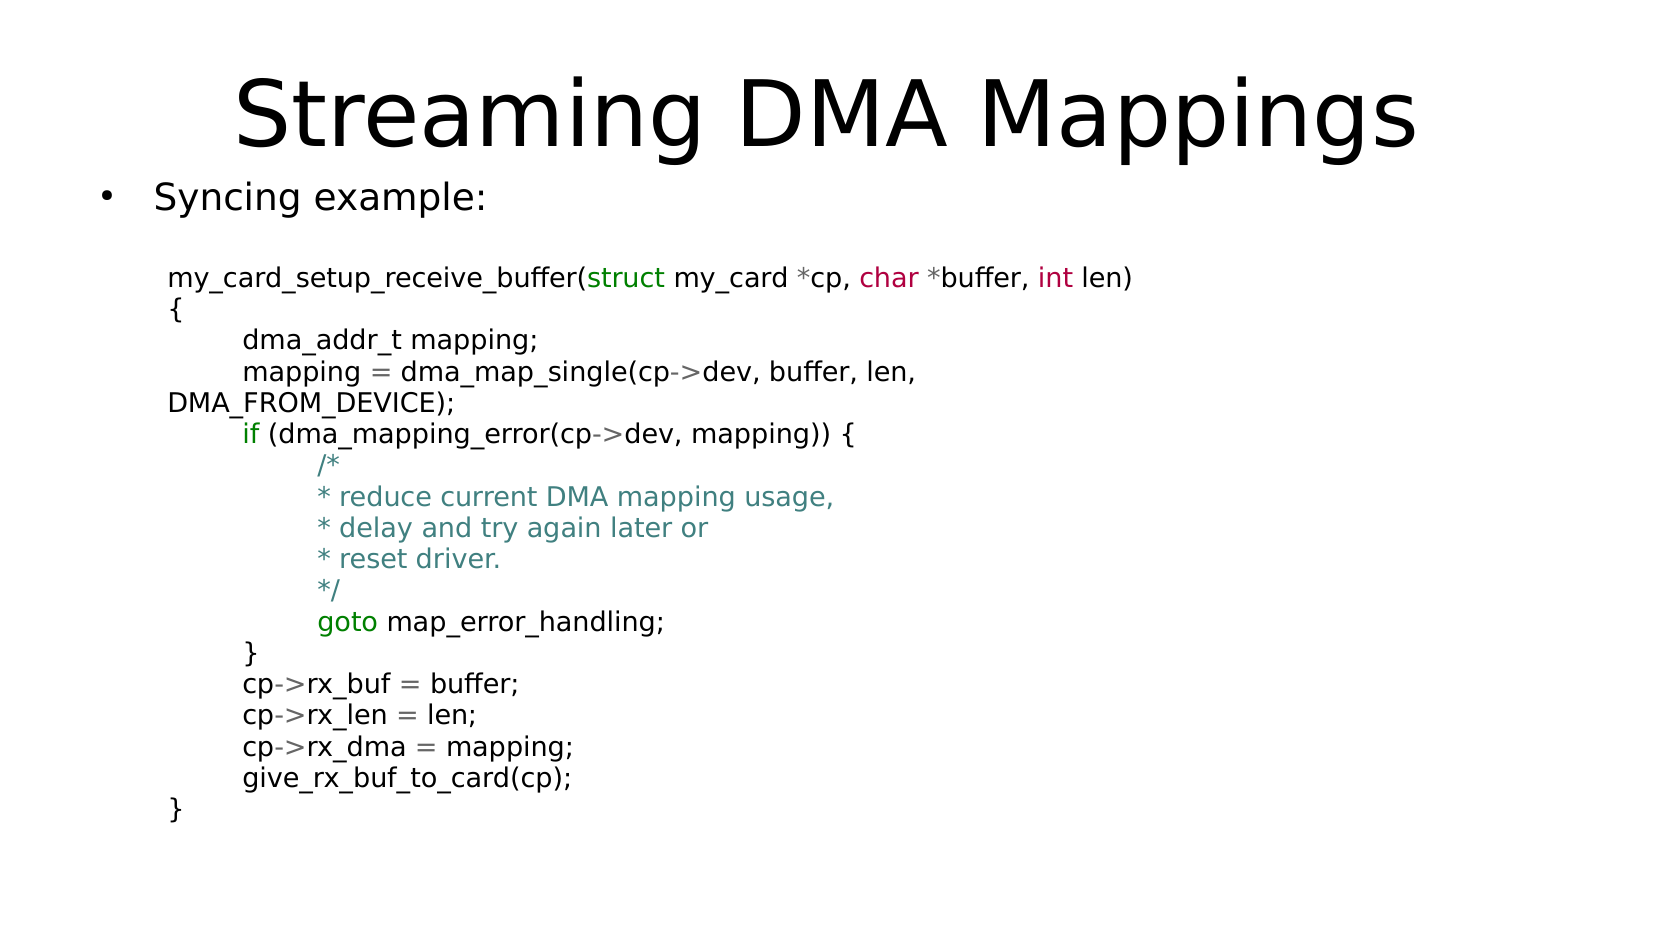

# Streaming DMA Mappings
Syncing example:
my_card_setup_receive_buffer(struct my_card *cp, char *buffer, int len)
{
	dma_addr_t mapping;
	mapping = dma_map_single(cp->dev, buffer, len, DMA_FROM_DEVICE);
	if (dma_mapping_error(cp->dev, mapping)) {
		/*
		* reduce current DMA mapping usage,
		* delay and try again later or
		* reset driver.
		*/
		goto map_error_handling;
	}
	cp->rx_buf = buffer;
	cp->rx_len = len;
	cp->rx_dma = mapping;
	give_rx_buf_to_card(cp);
}